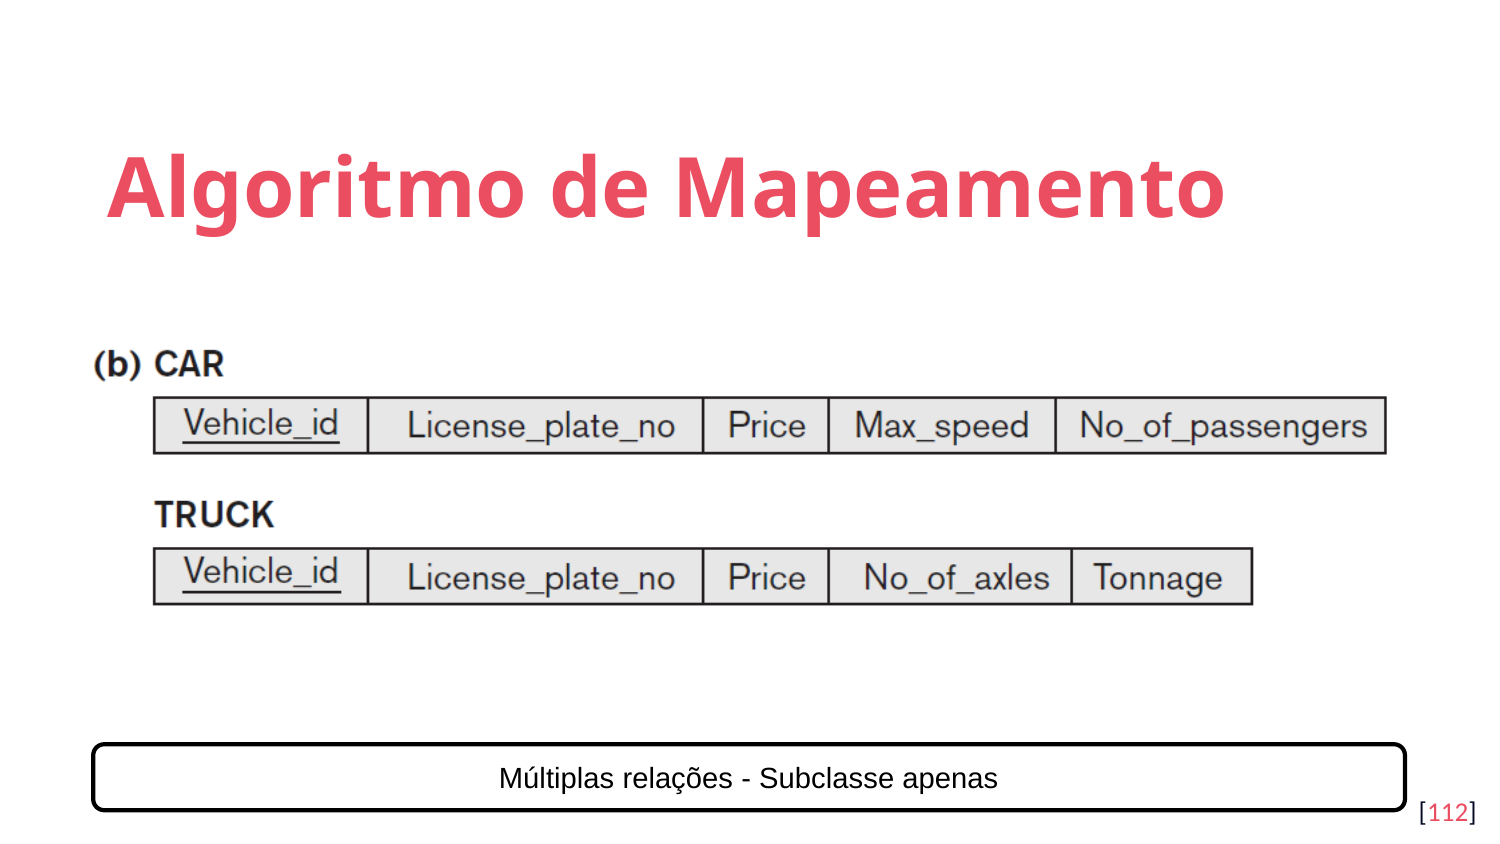

Algoritmo de Mapeamento
Múltiplas relações - Subclasse apenas